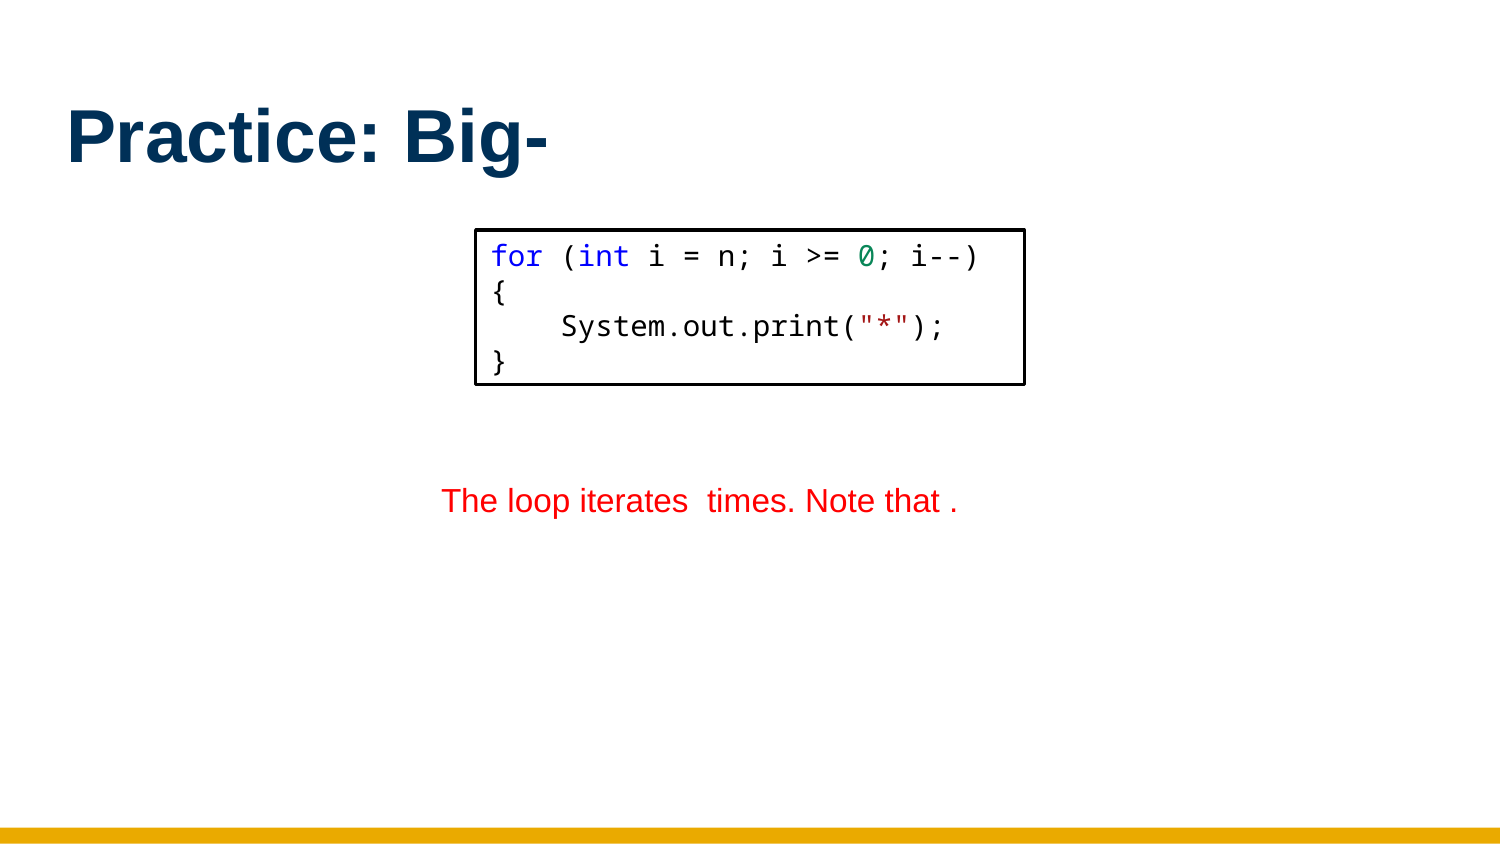

# Practice: Big-
for (int i = n; i >= 0; i--) {
 System.out.print("*");
}
The loop iterates times. Note that .